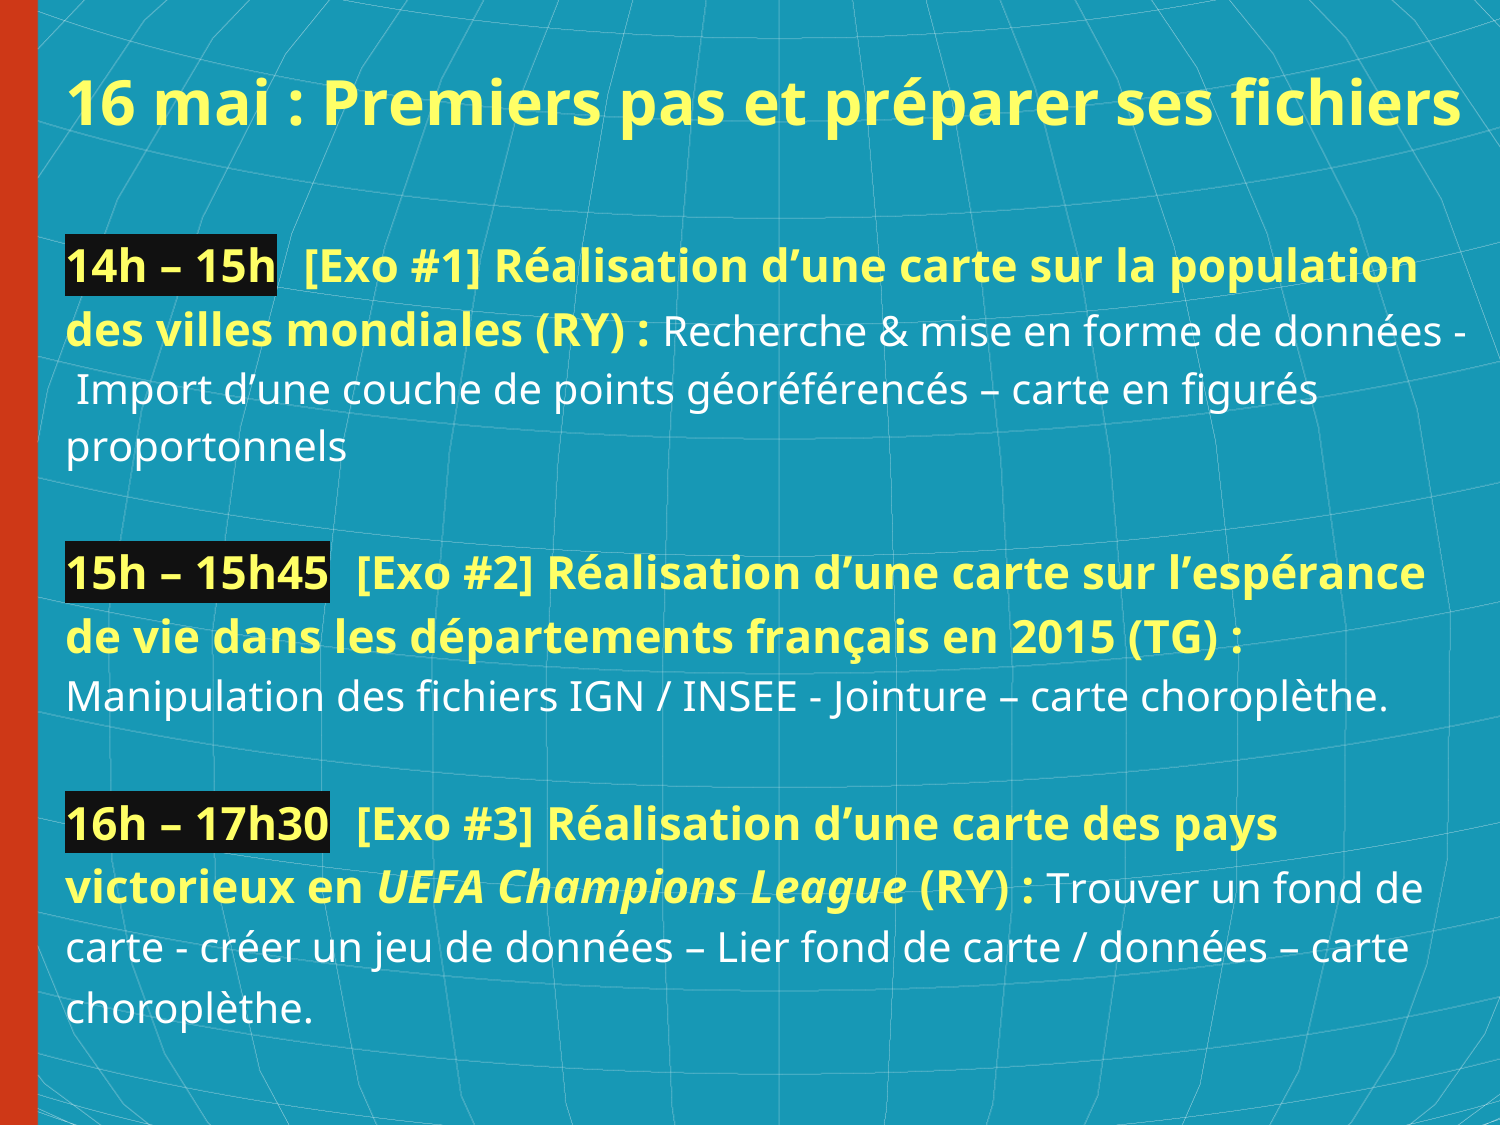

# 16 mai : Premiers pas et préparer ses fichiers 14h – 15h [Exo #1] Réalisation d’une carte sur la population des villes mondiales (RY) : Recherche & mise en forme de données - Import d’une couche de points géoréférencés – carte en figurés proportonnels 15h – 15h45 [Exo #2] Réalisation d’une carte sur l’espérance de vie dans les départements français en 2015 (TG) : Manipulation des fichiers IGN / INSEE - Jointure – carte choroplèthe. 16h – 17h30 [Exo #3] Réalisation d’une carte des pays victorieux en UEFA Champions League (RY) : Trouver un fond de carte - créer un jeu de données – Lier fond de carte / données – carte choroplèthe.